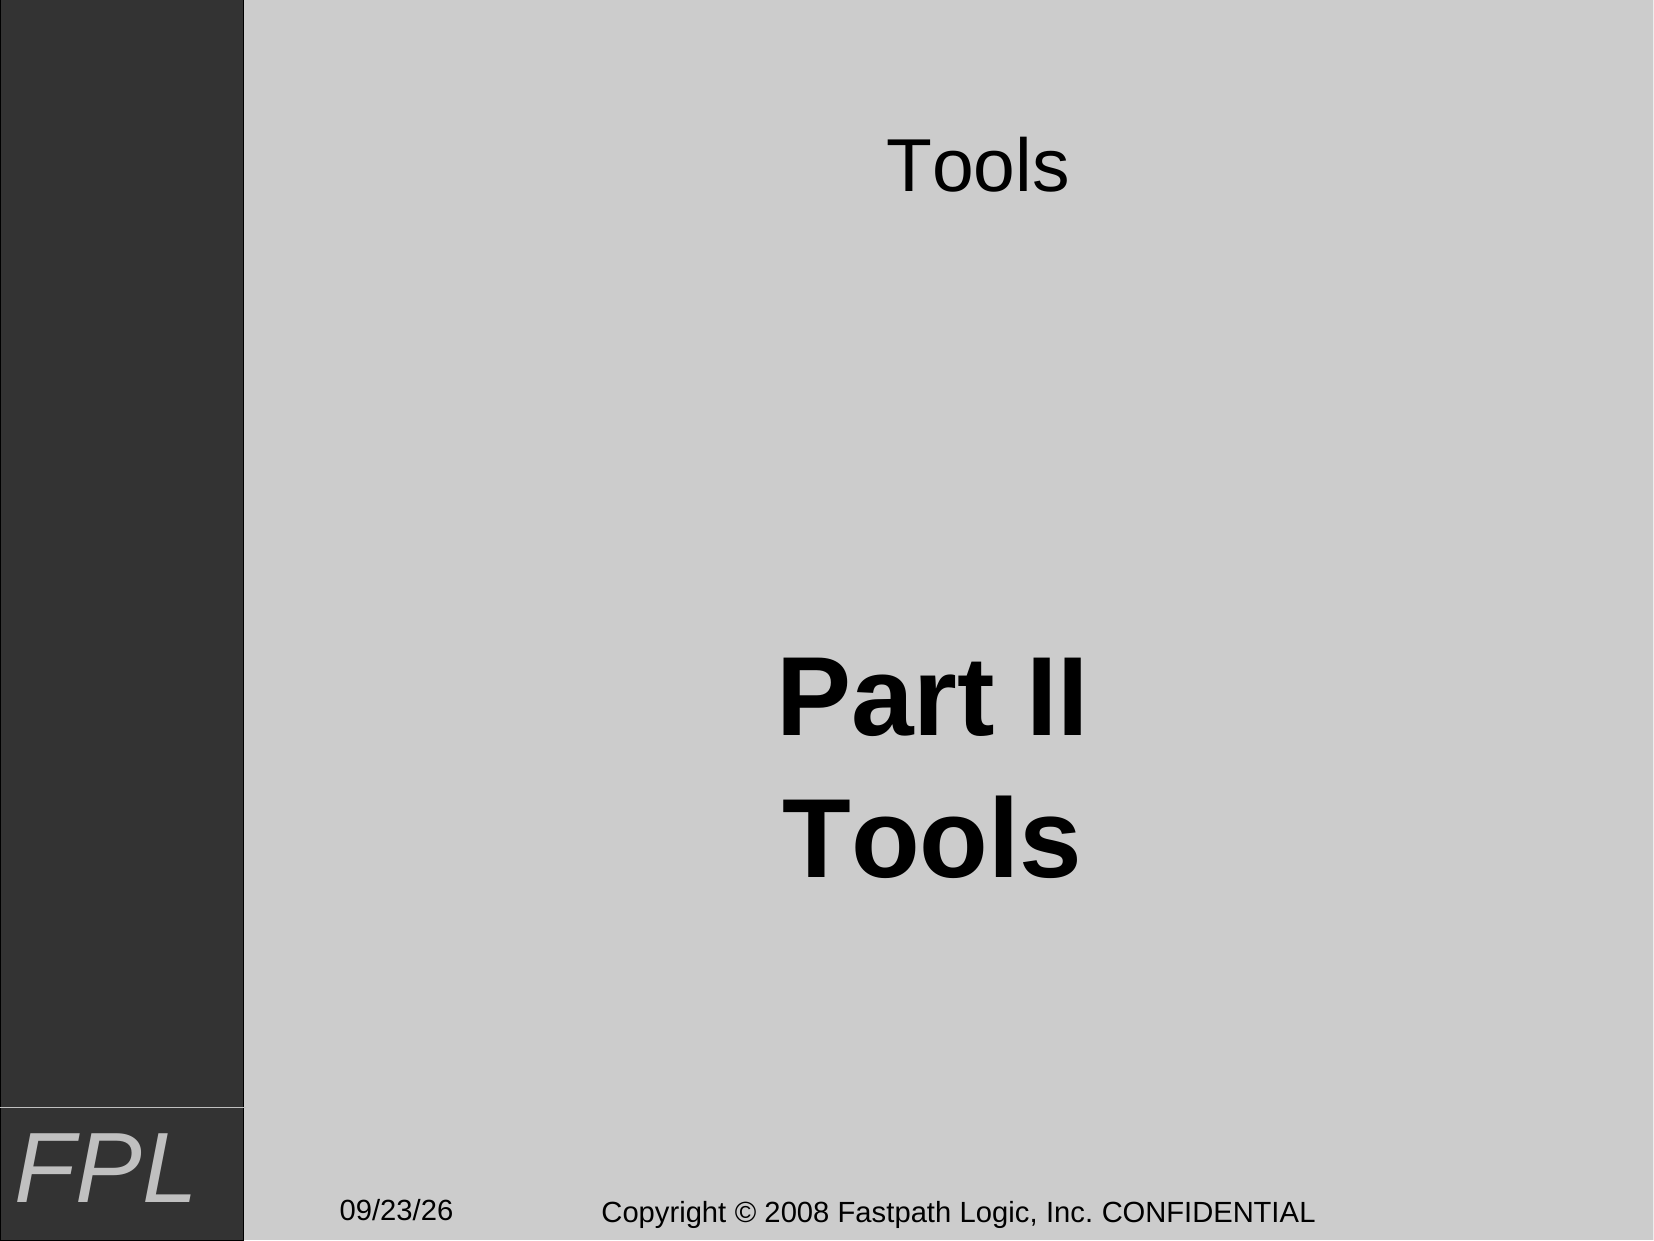

# Tools
Part II
Tools
Copyright Fastpath Logic Inc. @2007